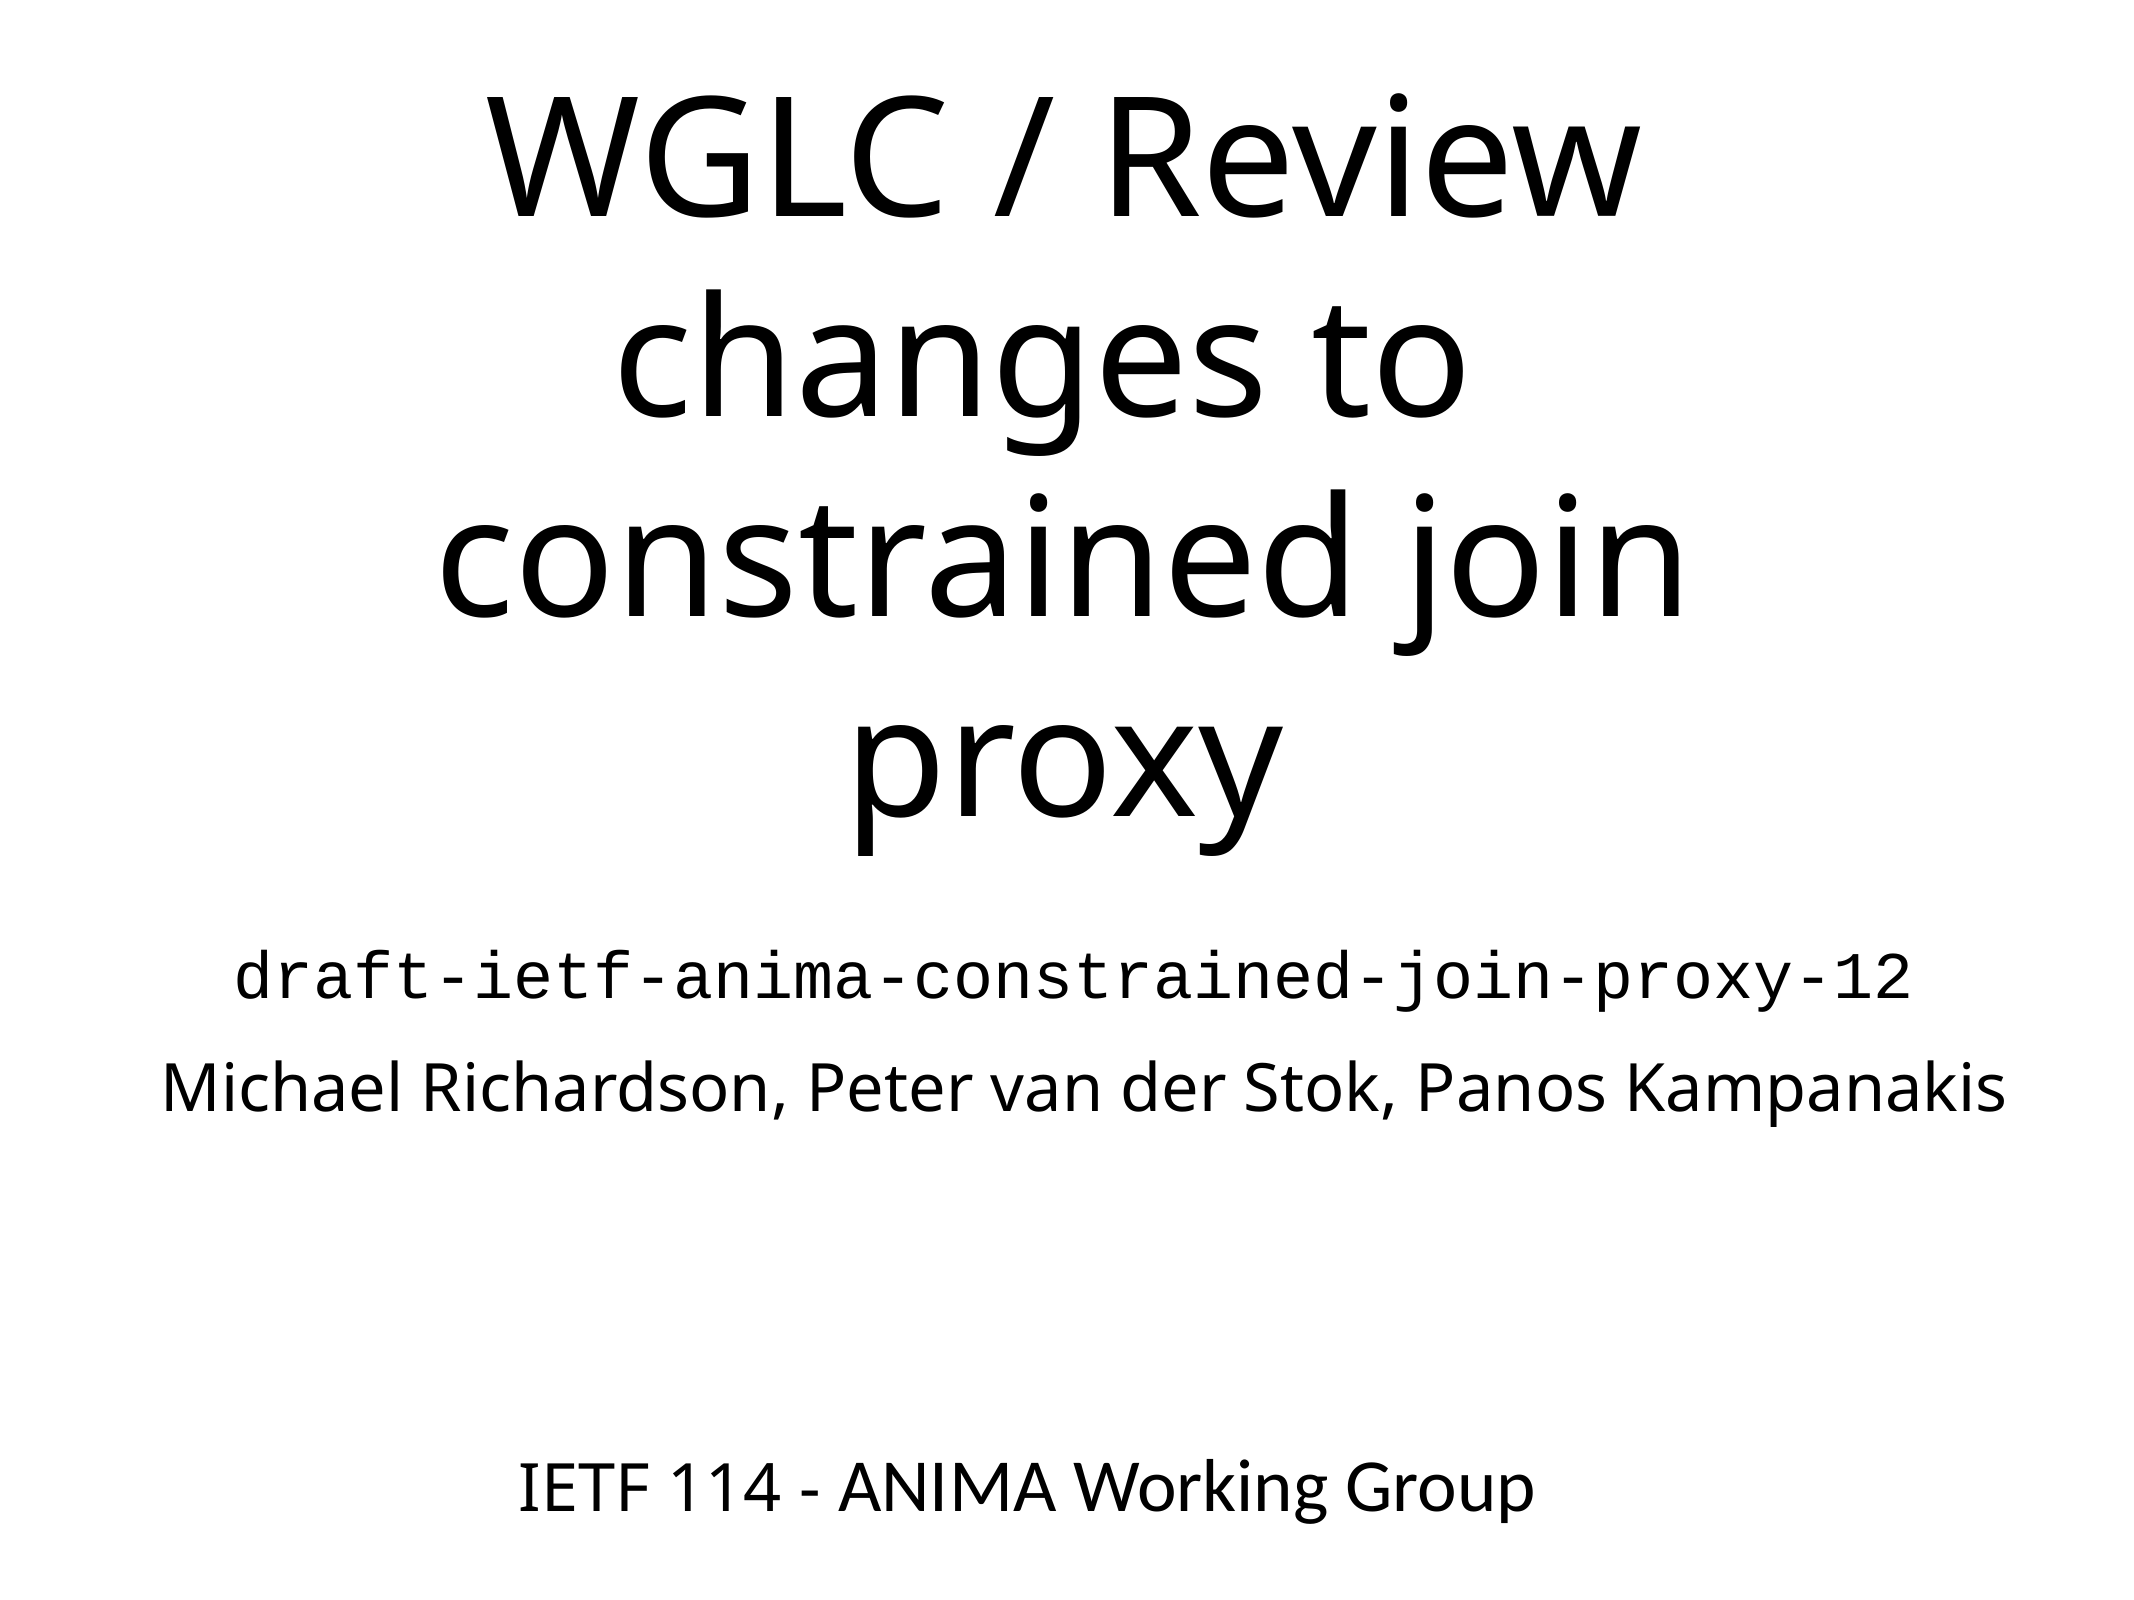

# WGLC / Review changes to constrained join proxy
draft-ietf-anima-constrained-join-proxy-12
Michael Richardson, Peter van der Stok, Panos Kampanakis
IETF 114 - ANIMA Working Group